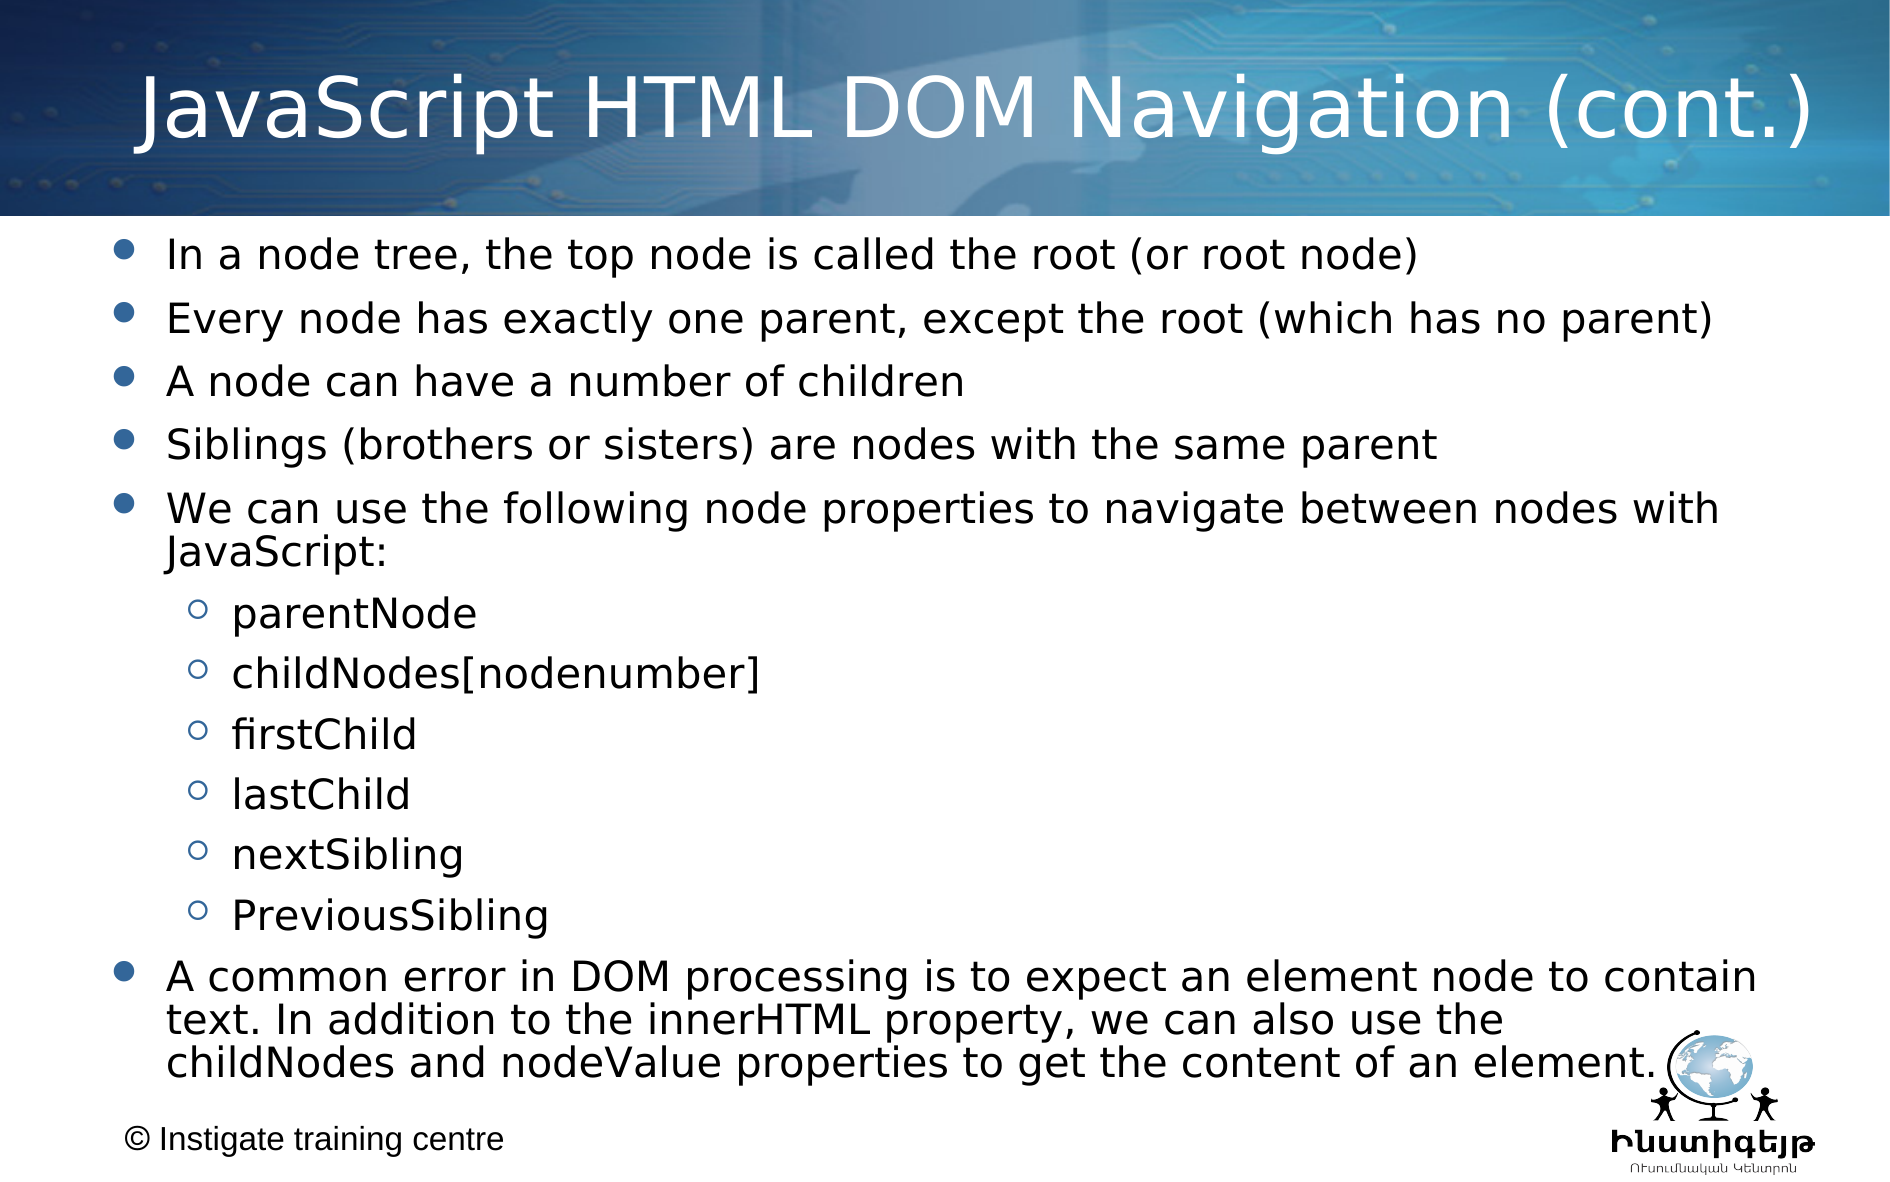

JavaScript HTML DOM Navigation (cont.)
# In a node tree, the top node is called the root (or root node)
Every node has exactly one parent, except the root (which has no parent)
A node can have a number of children
Siblings (brothers or sisters) are nodes with the same parent
We can use the following node properties to navigate between nodes with JavaScript:
parentNode
childNodes[nodenumber]
firstChild
lastChild
nextSibling
PreviousSibling
A common error in DOM processing is to expect an element node to contain text. In addition to the innerHTML property, we can also use the
childNodes and nodeValue properties to get the content of an element.